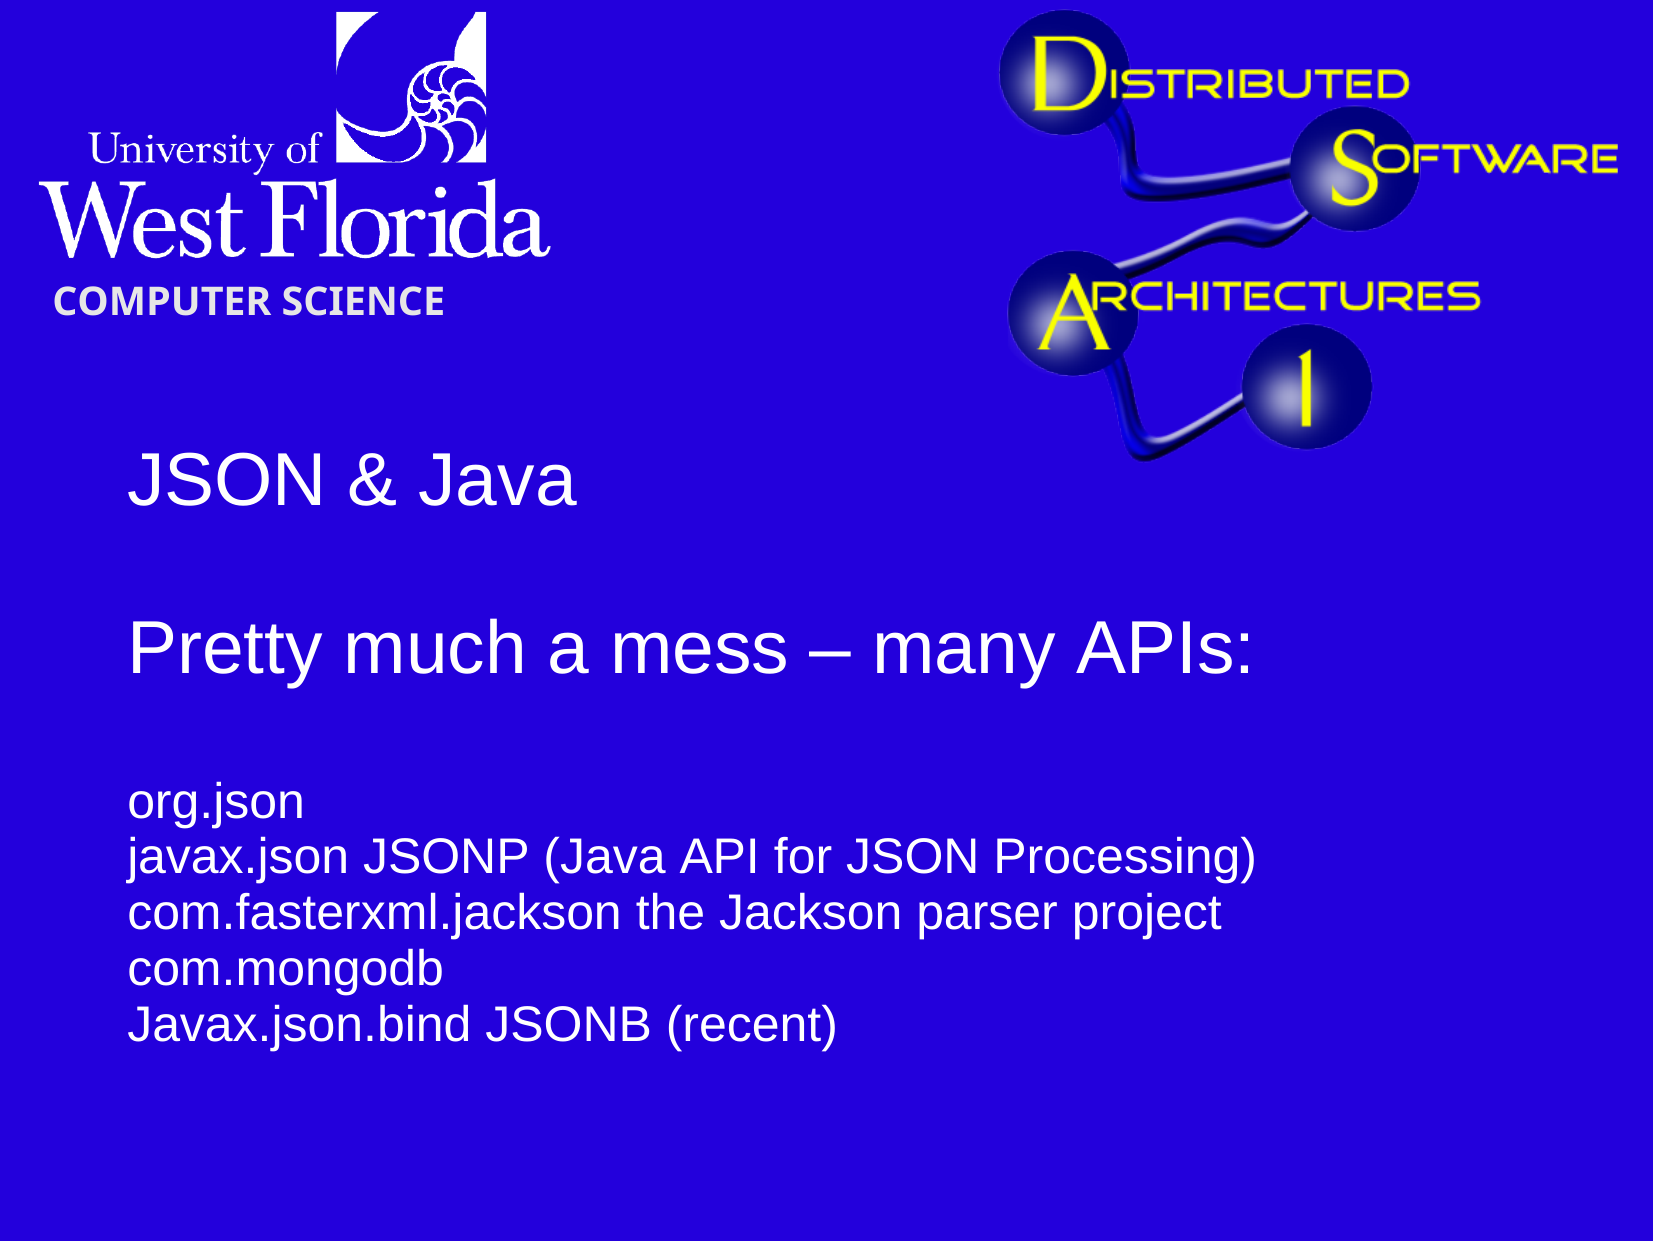

COMPUTER SCIENCE
JSON & Java
Pretty much a mess – many APIs:
org.json
javax.json JSONP (Java API for JSON Processing)
com.fasterxml.jackson the Jackson parser project
com.mongodb
Javax.json.bind JSONB (recent)